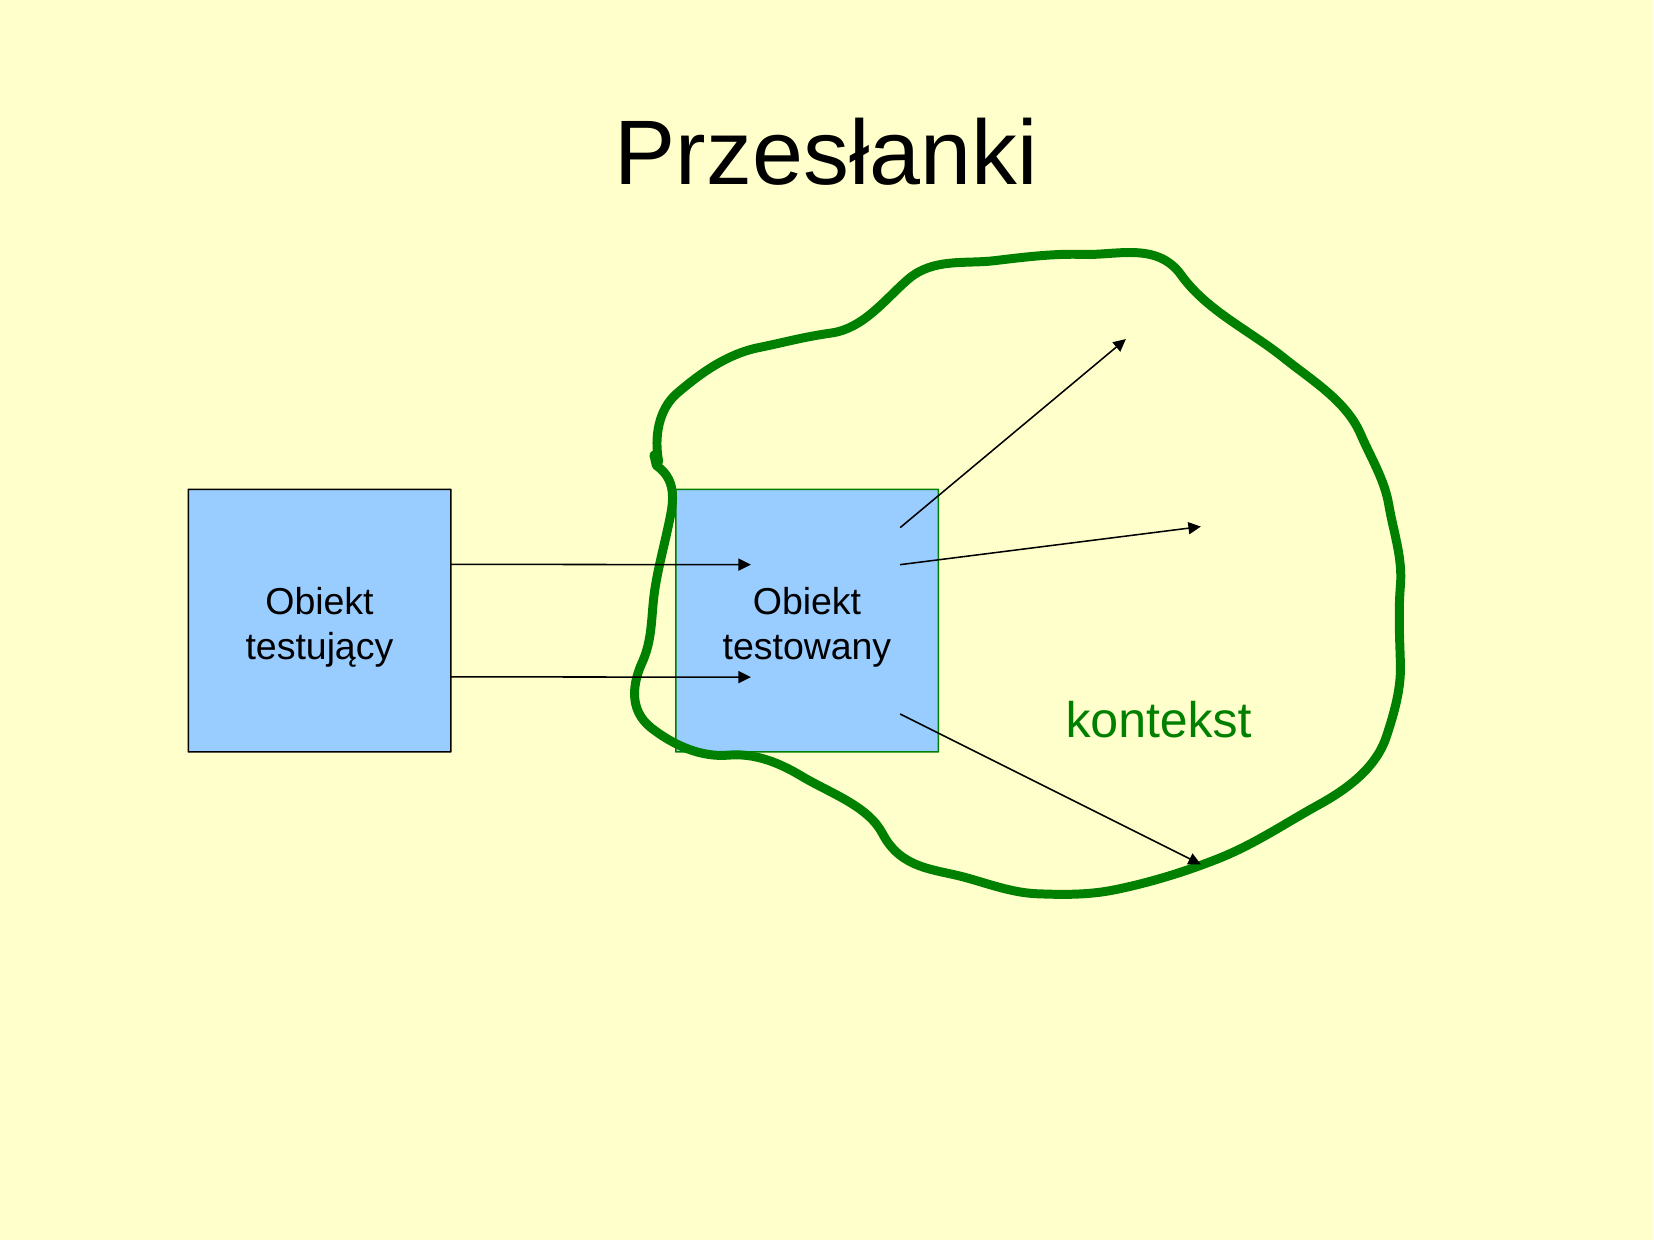

# Przesłanki
Obiekt
testujący
Obiekt
testowany
kontekst